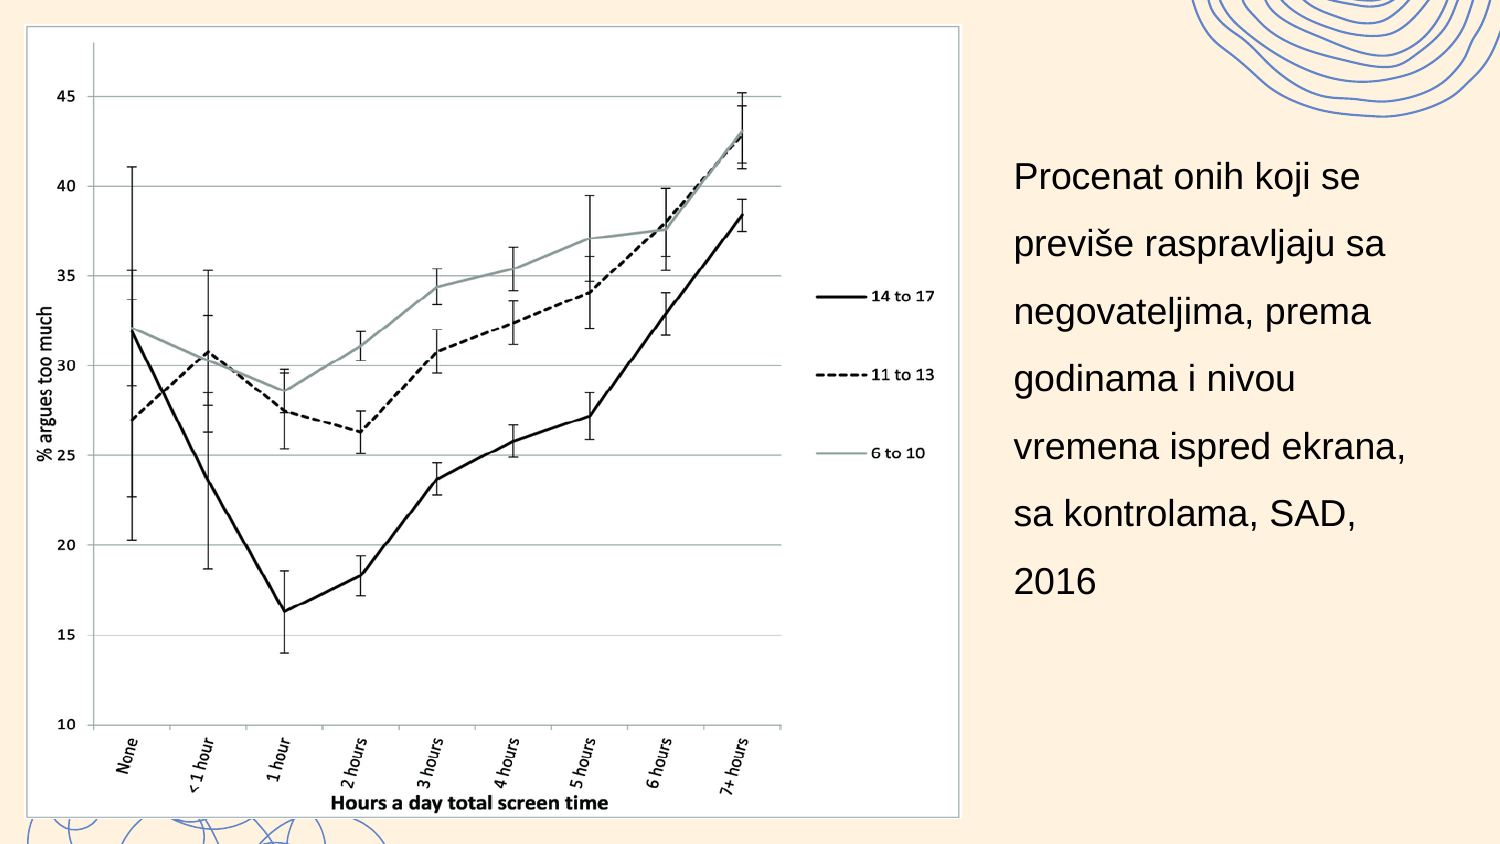

Procenat onih koji se previše raspravljaju sa negovateljima, prema godinama i nivou vremena ispred ekrana, sa kontrolama, SAD, 2016